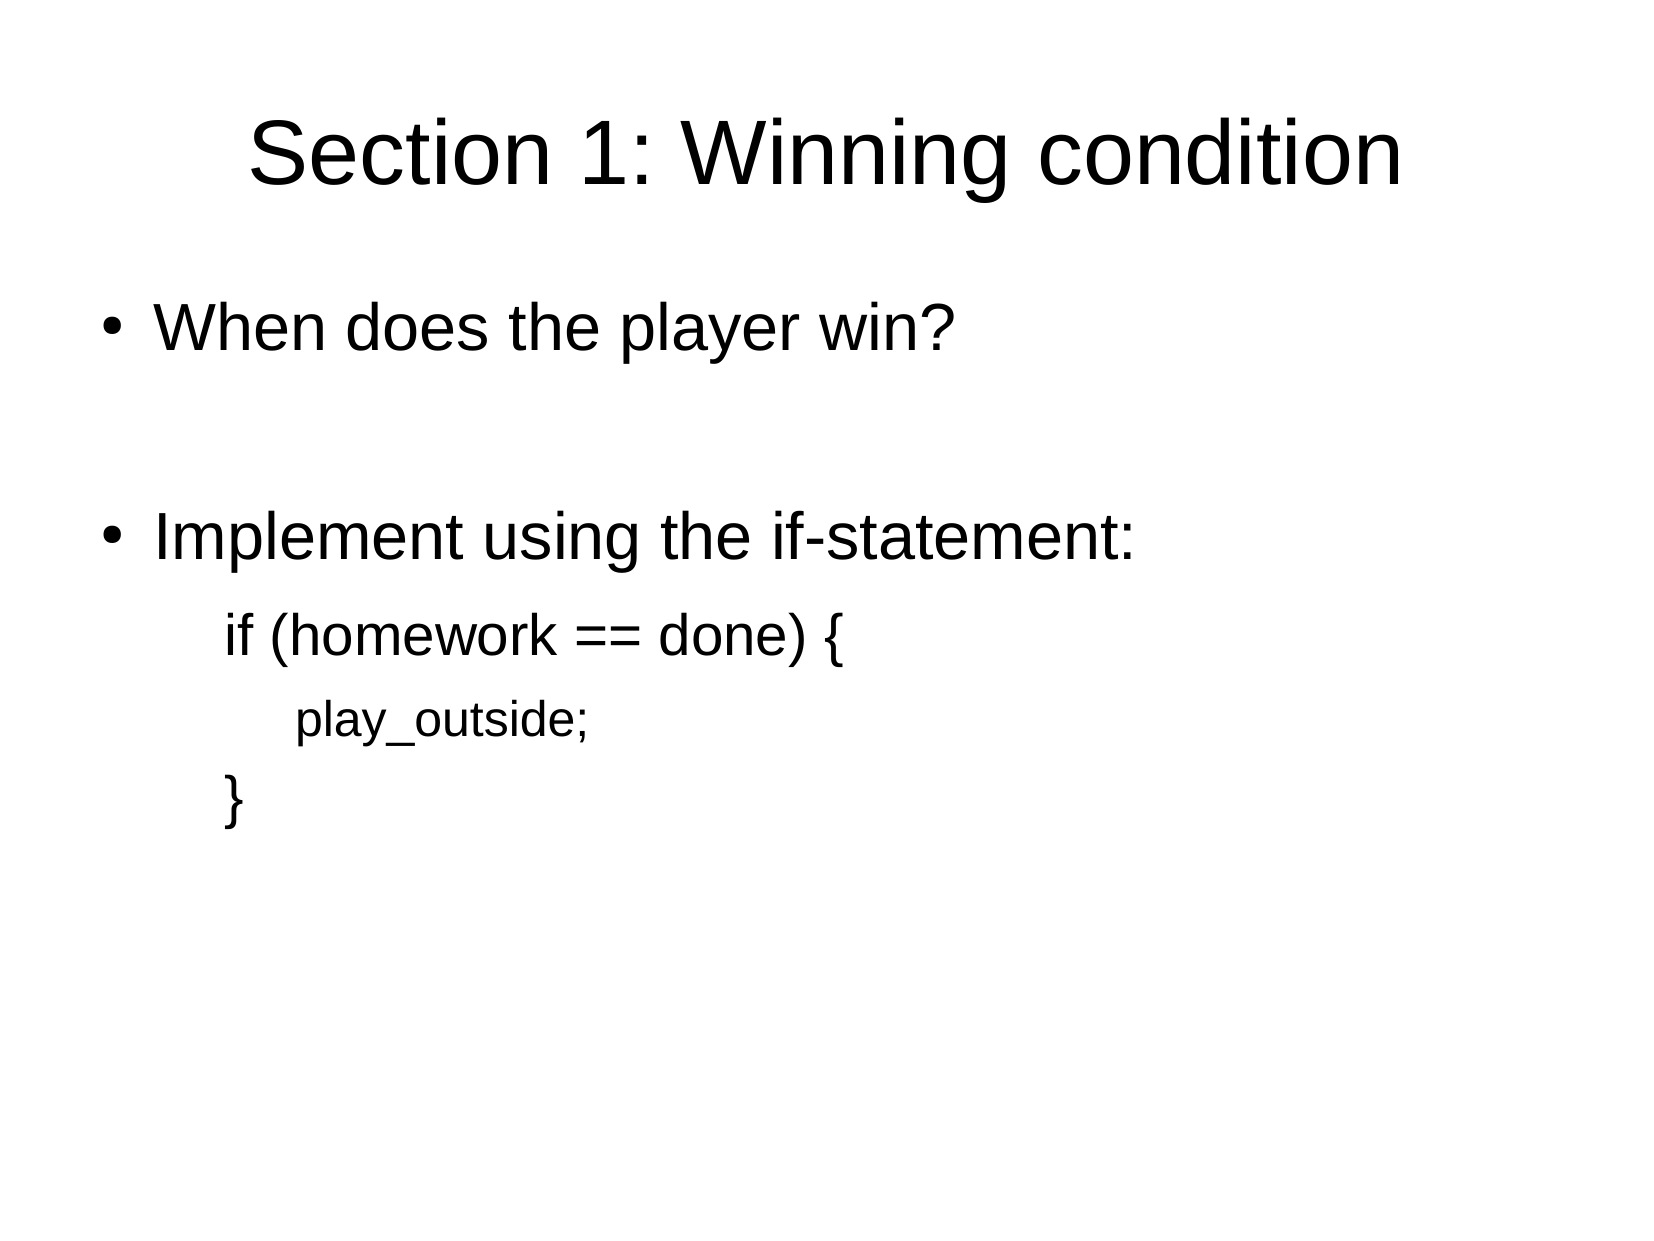

# Section 1: Winning condition
When does the player win?
Implement using the if-statement:
if (homework == done) {
play_outside;
}